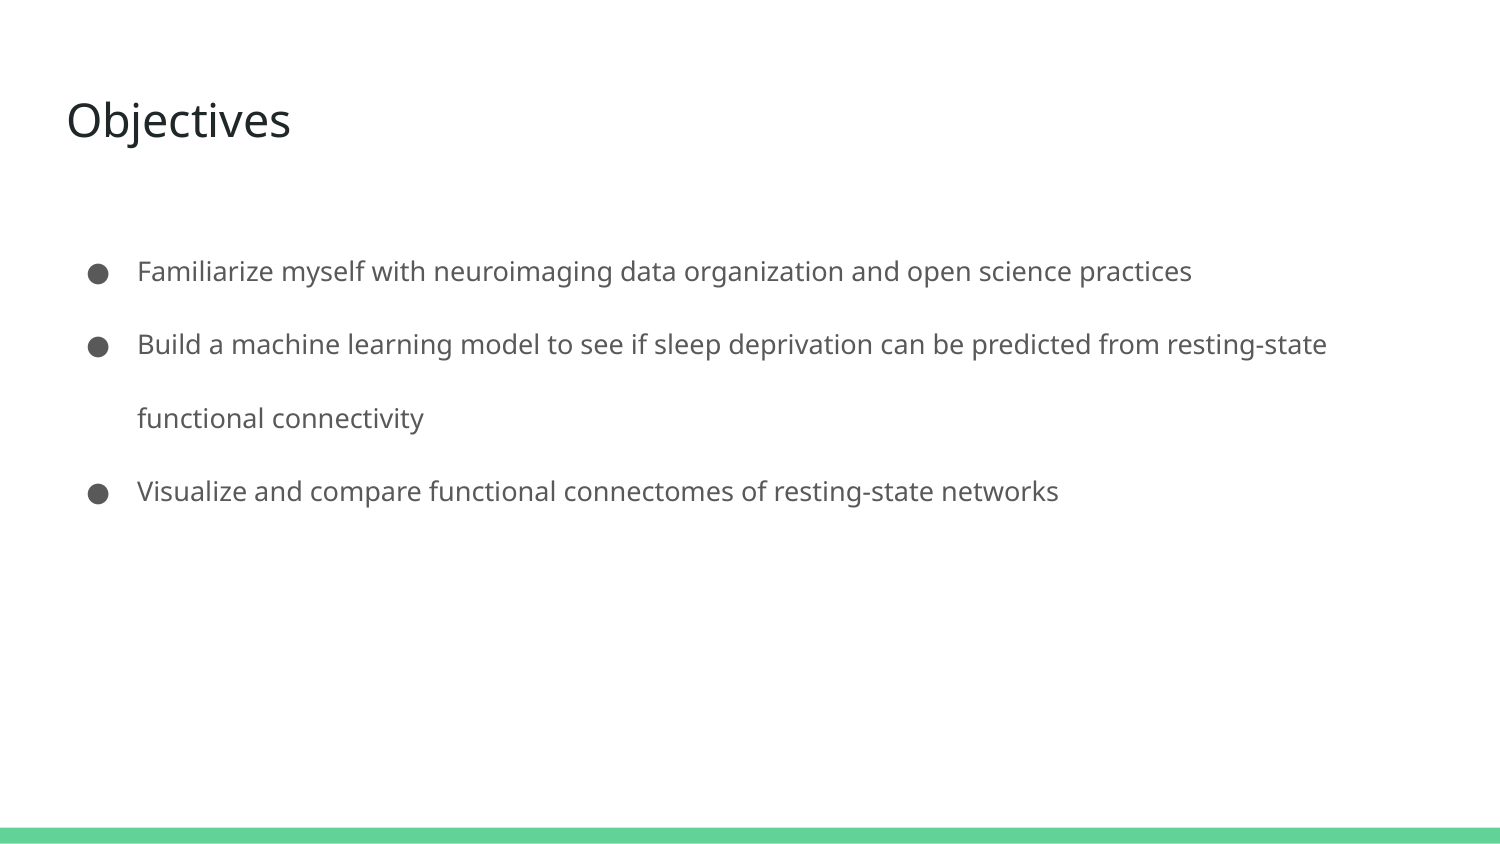

# Objectives
Familiarize myself with neuroimaging data organization and open science practices
Build a machine learning model to see if sleep deprivation can be predicted from resting-state functional connectivity
Visualize and compare functional connectomes of resting-state networks